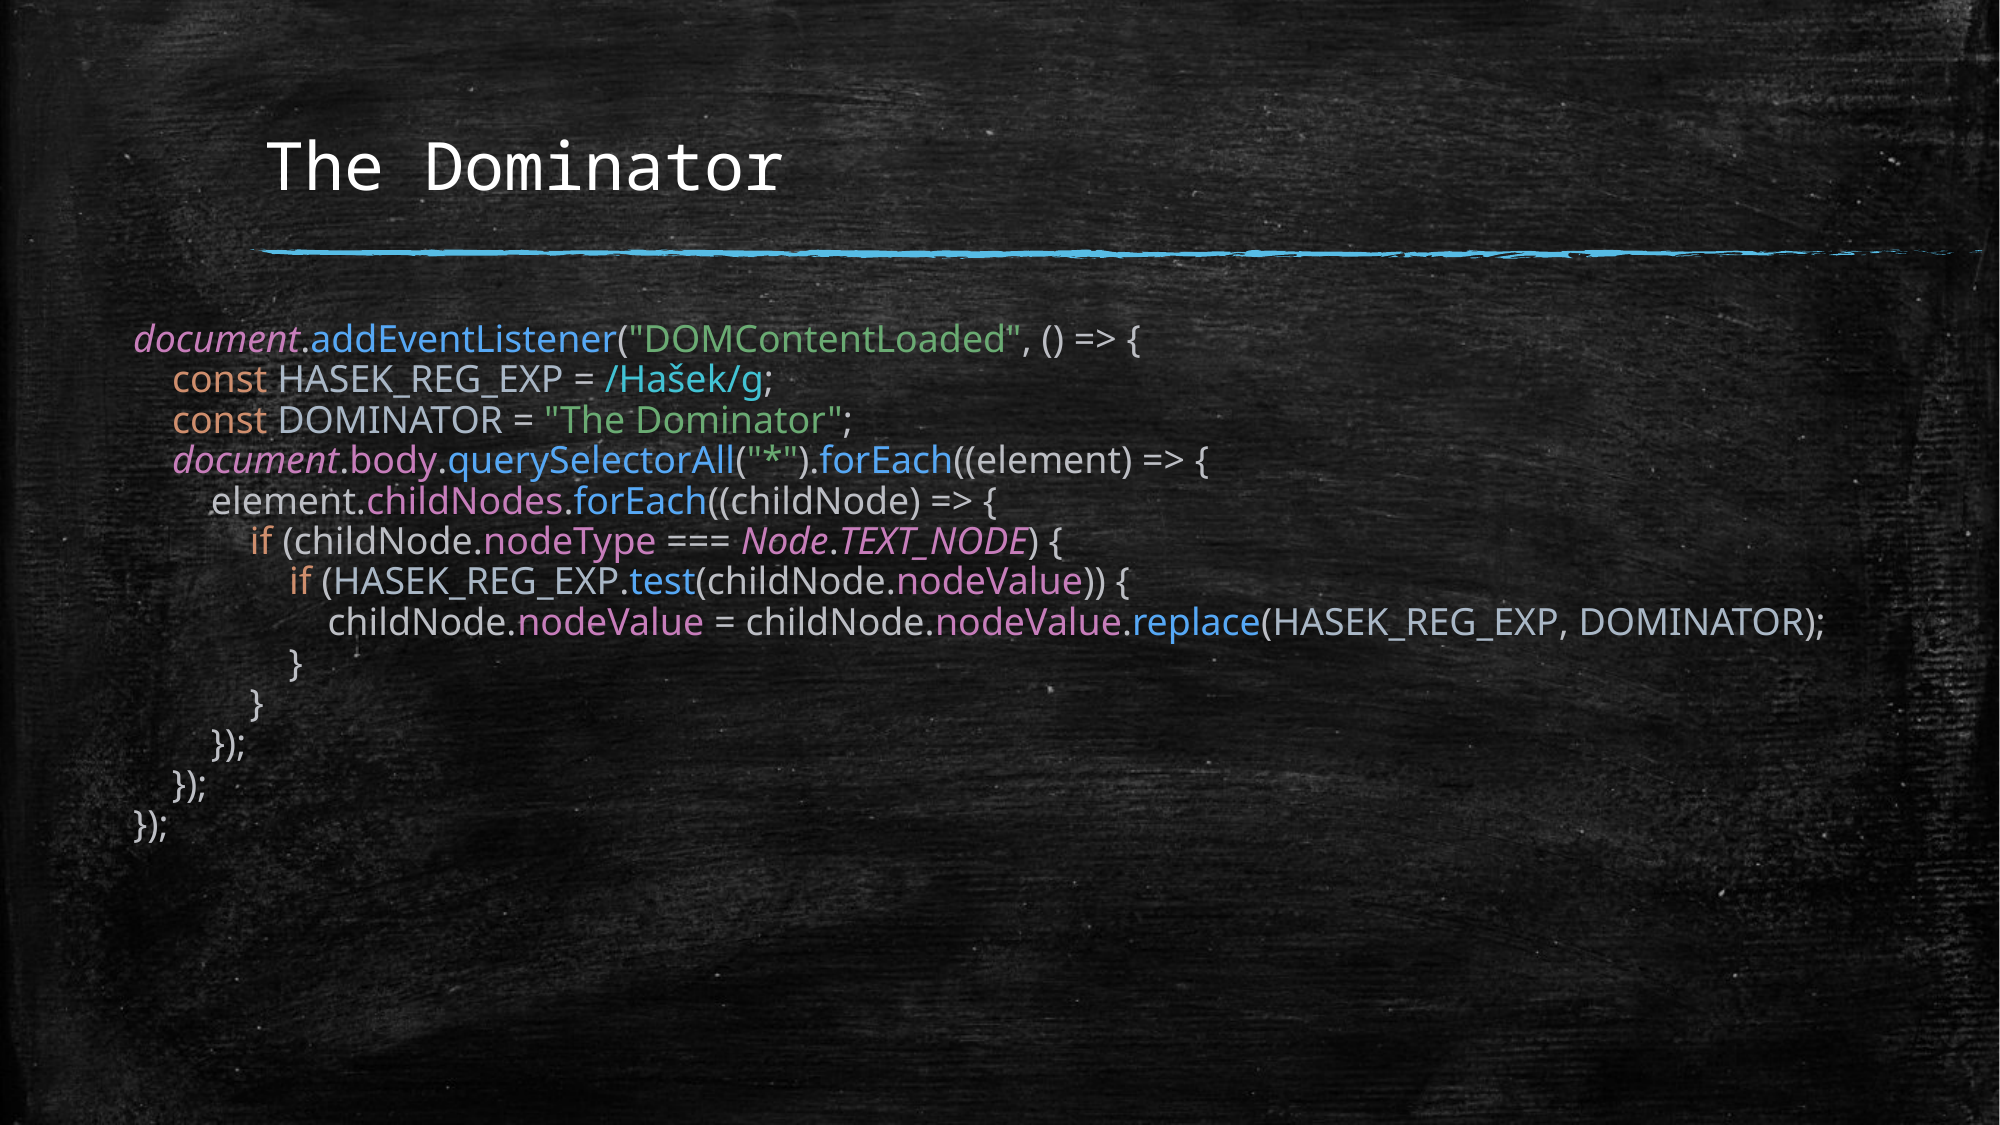

# The Dominator
document.addEventListener("DOMContentLoaded", () => {
 const HASEK_REG_EXP = /Hašek/g;
 const DOMINATOR = "The Dominator";
 document.body.querySelectorAll("*").forEach((element) => {
 element.childNodes.forEach((childNode) => {
 if (childNode.nodeType === Node.TEXT_NODE) {
 if (HASEK_REG_EXP.test(childNode.nodeValue)) {
 childNode.nodeValue = childNode.nodeValue.replace(HASEK_REG_EXP, DOMINATOR);
 }
 }
 });
 });
});